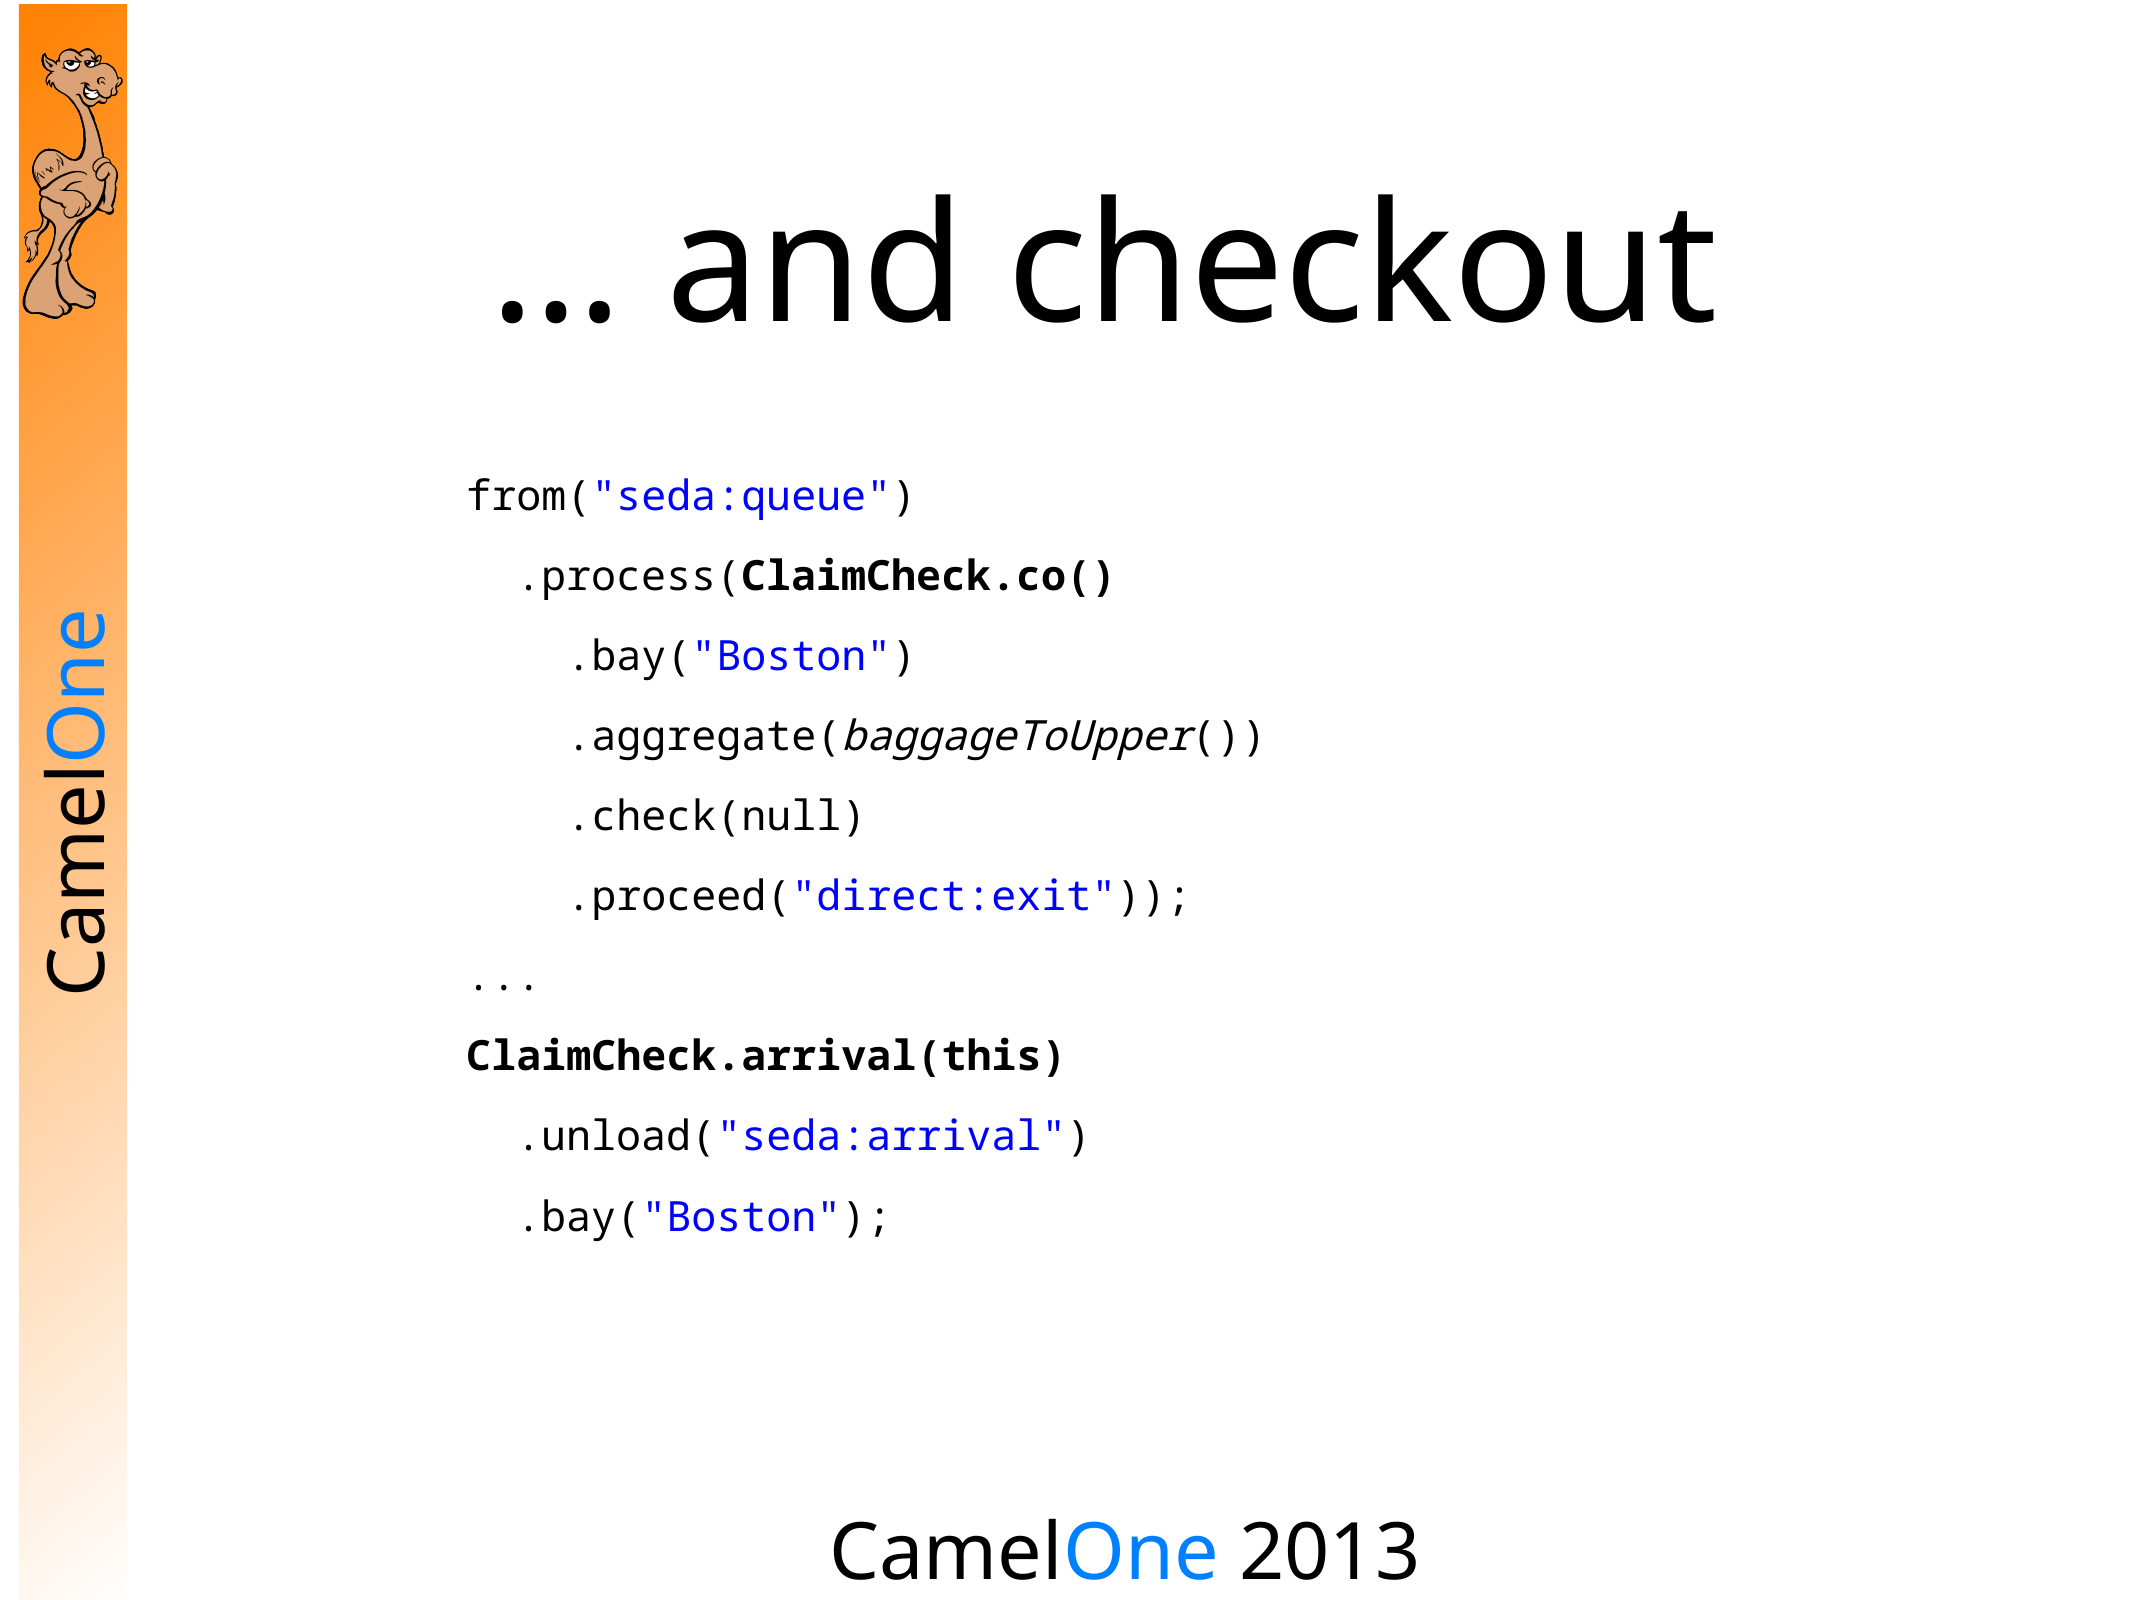

# … and checkout
 from("seda:queue")
 .process(ClaimCheck.co()
 .bay("Boston")
 .aggregate(baggageToUpper())
 .check(null)
 .proceed("direct:exit"));
 ...
 ClaimCheck.arrival(this)
 .unload("seda:arrival")
 .bay("Boston");